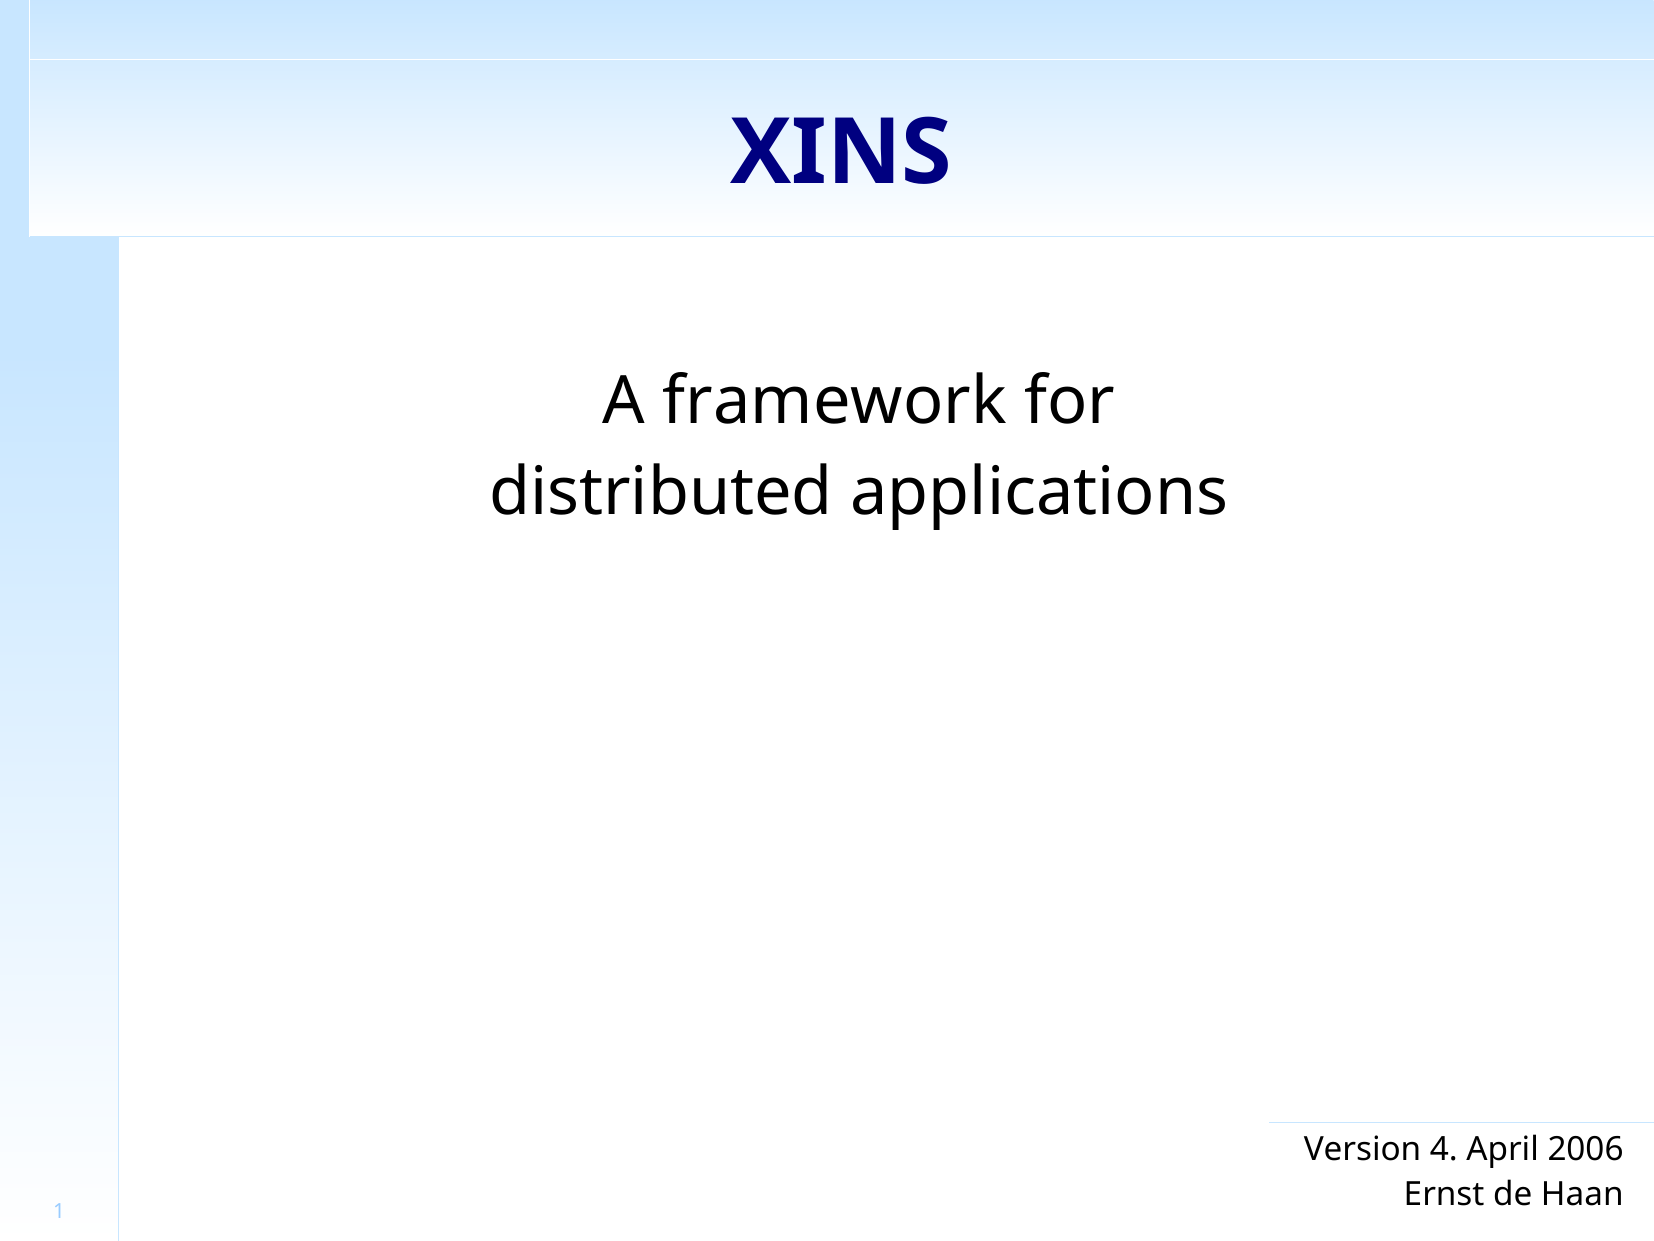

# XINS
A framework for
distributed applications
Version 4. April 2006
Ernst de Haan